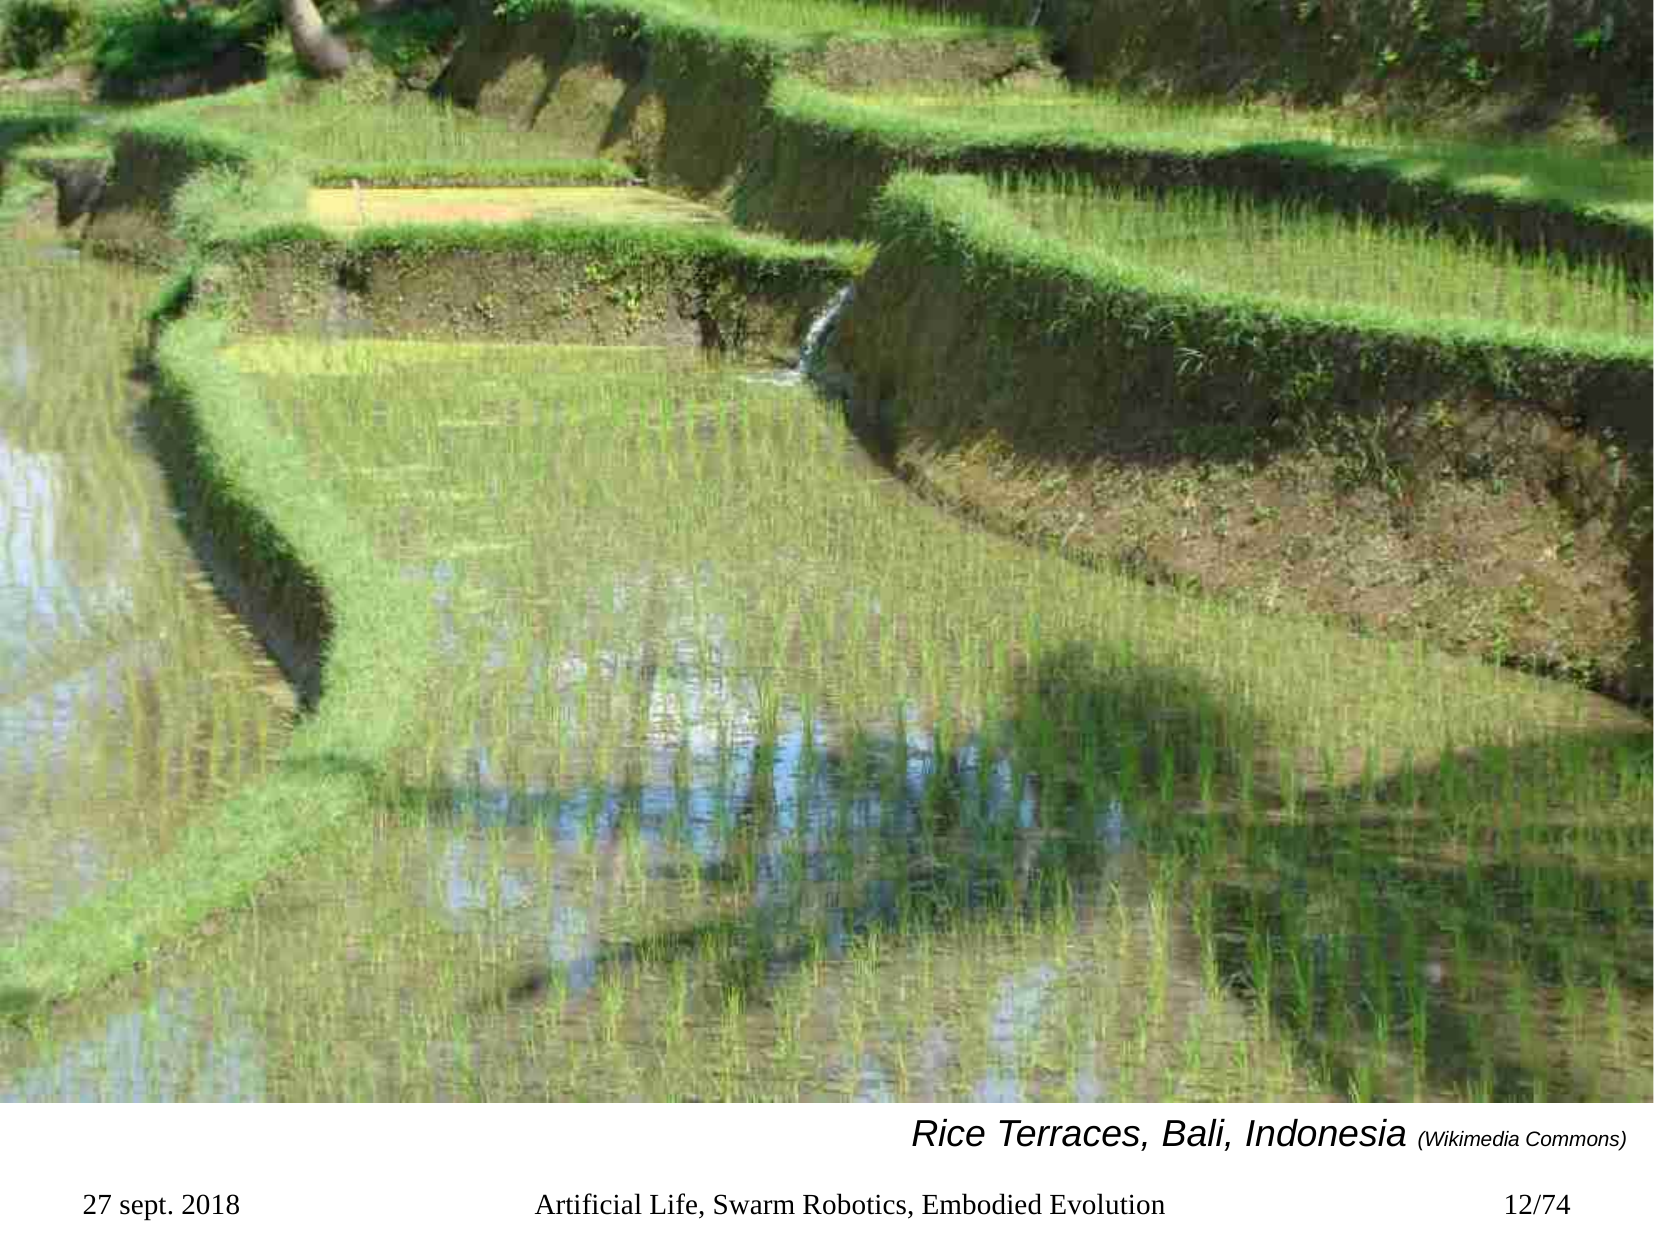

Rice Terraces, Bali, Indonesia (Wikimedia Commons)
27 sept. 2018
Artificial Life, Swarm Robotics, Embodied Evolution
12